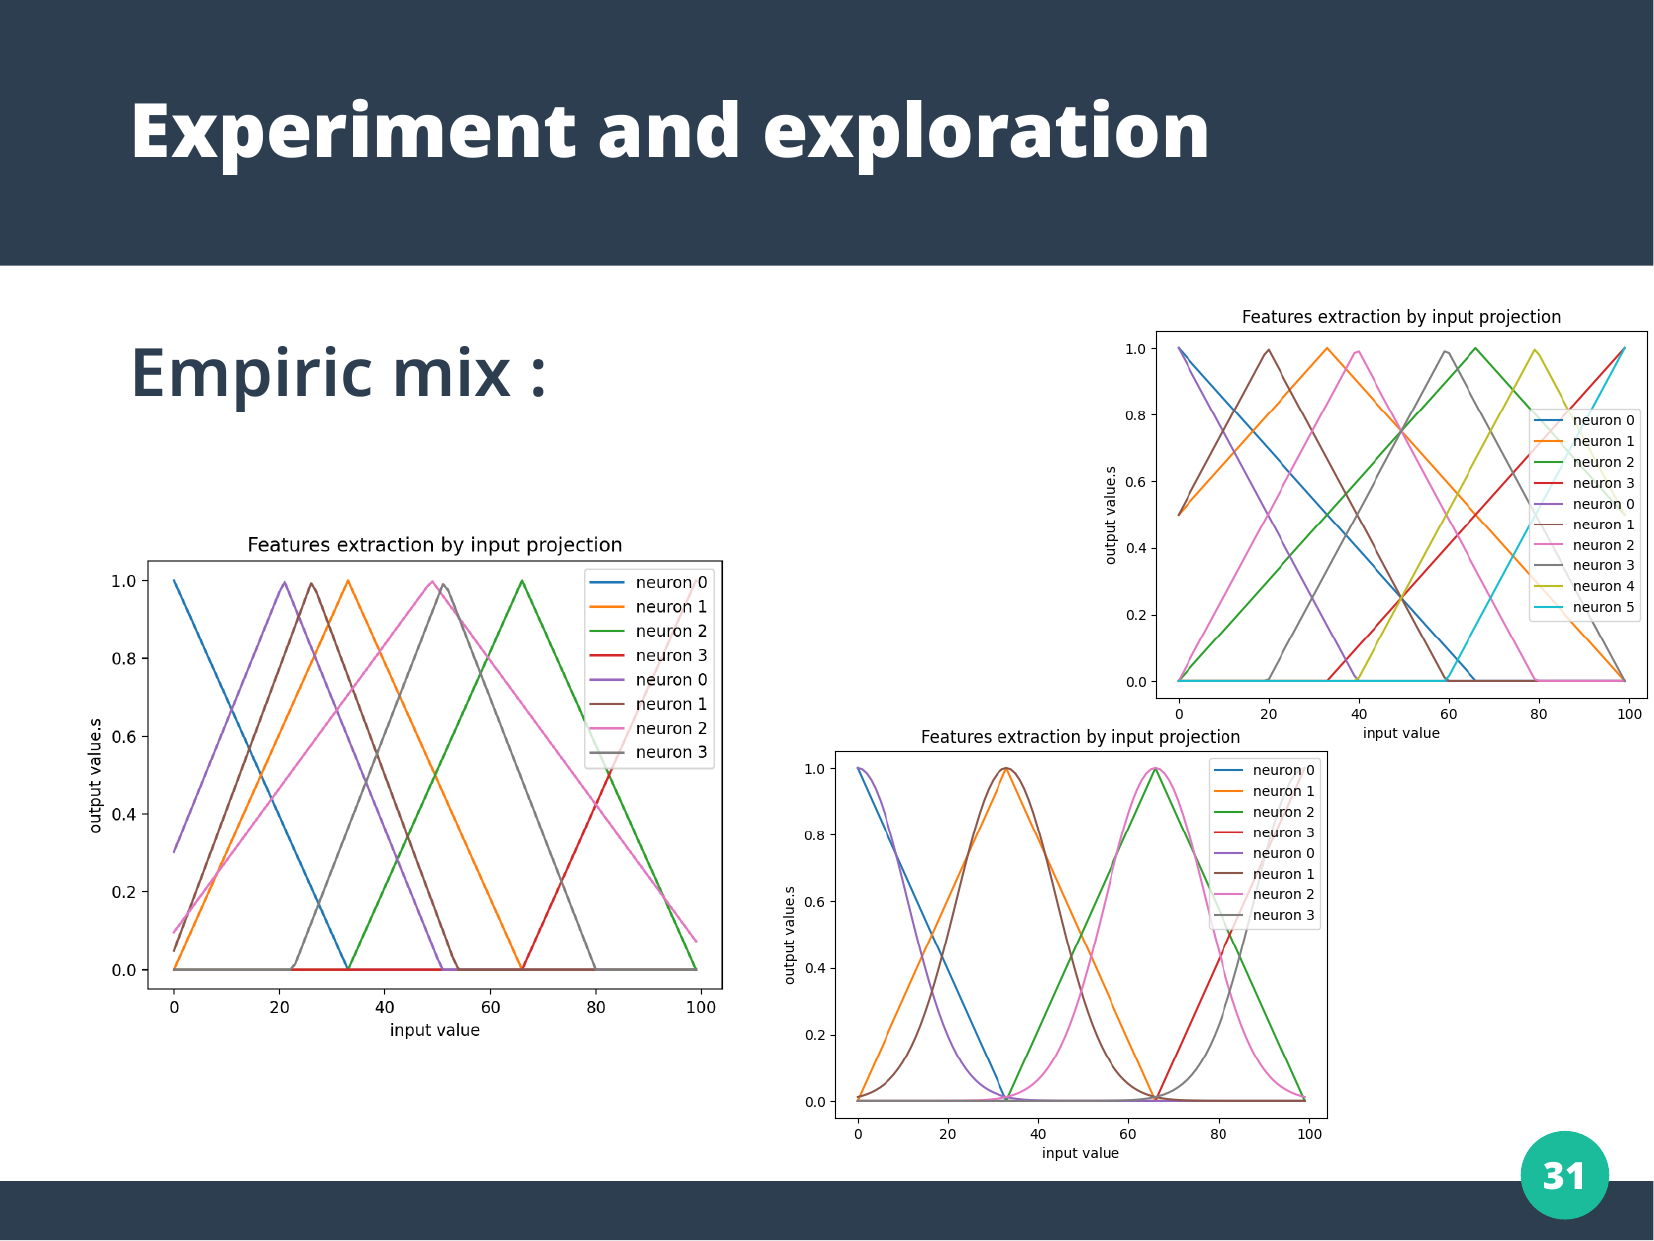

# Experiment and exploration
Empiric mix :
31